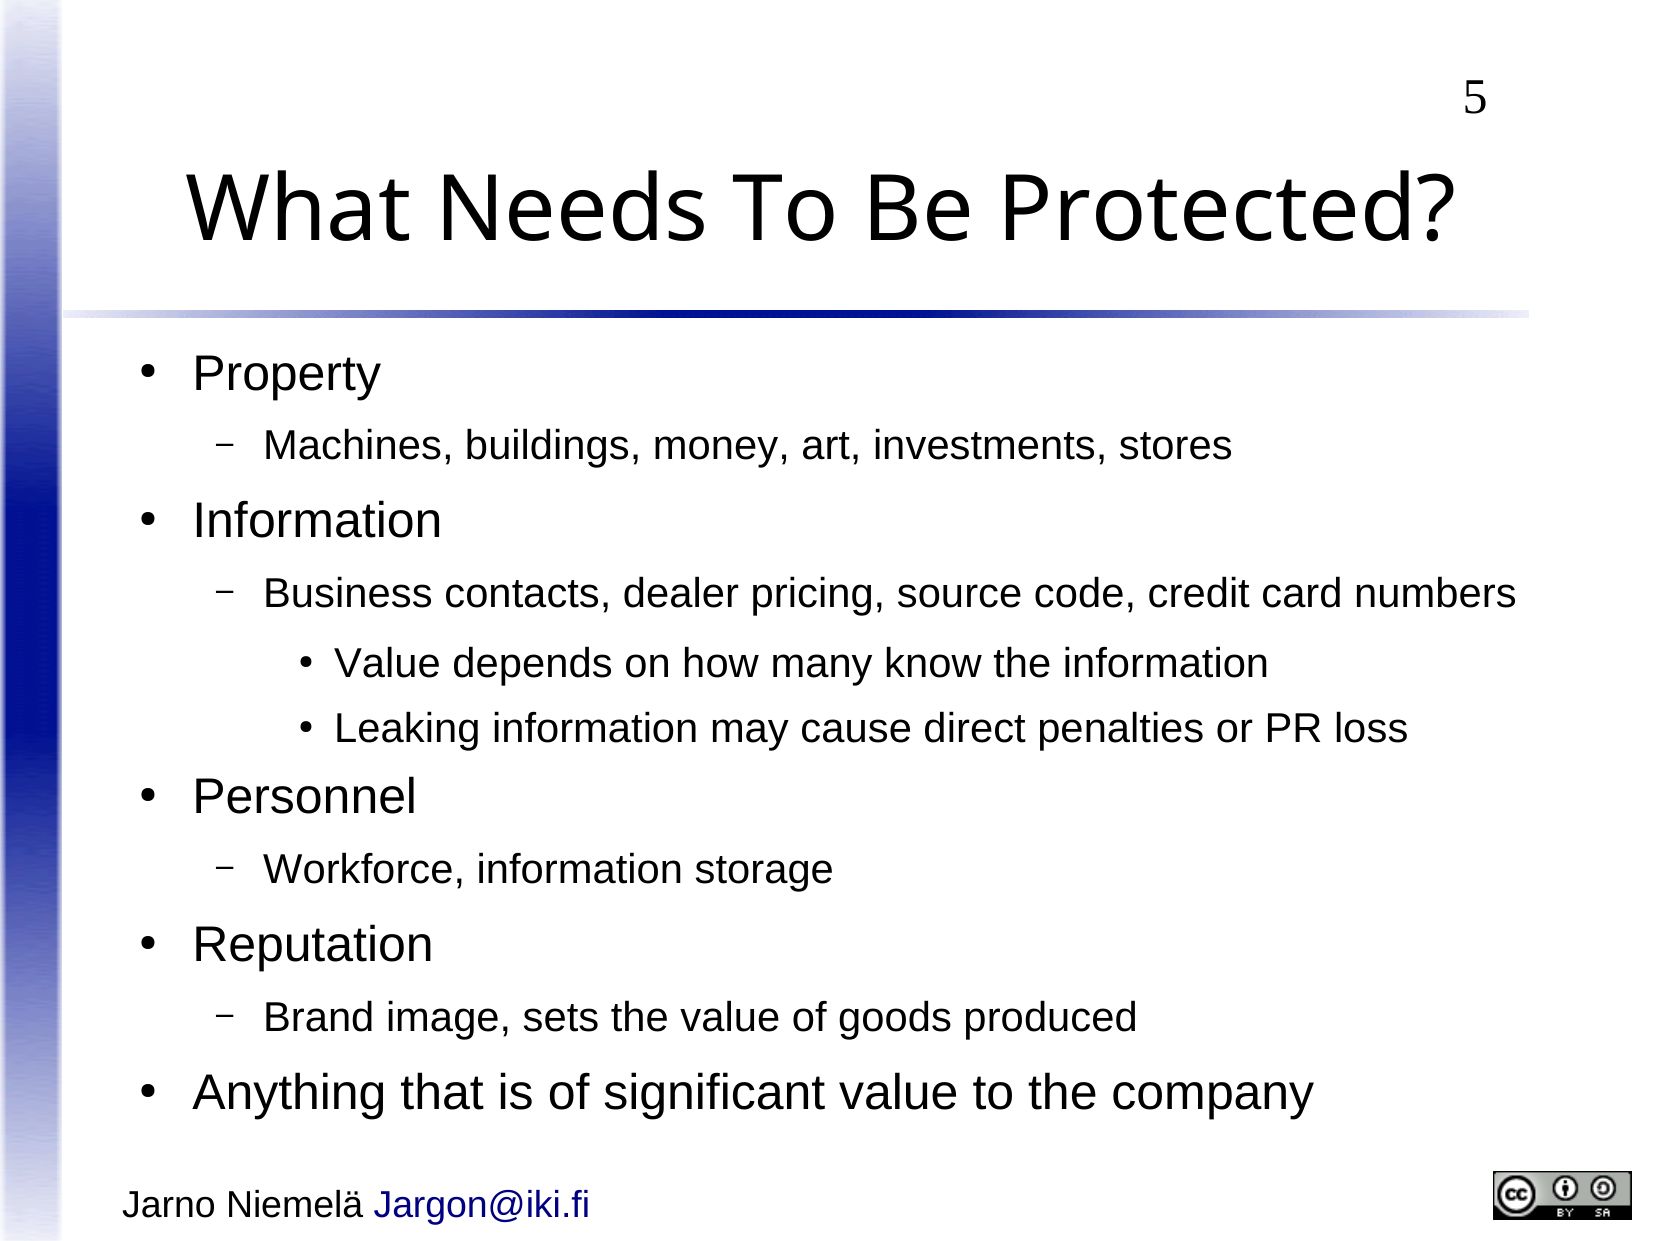

# What Needs To Be Protected?
Property
Machines, buildings, money, art, investments, stores
Information
Business contacts, dealer pricing, source code, credit card numbers
Value depends on how many know the information
Leaking information may cause direct penalties or PR loss
Personnel
Workforce, information storage
Reputation
Brand image, sets the value of goods produced
Anything that is of significant value to the company